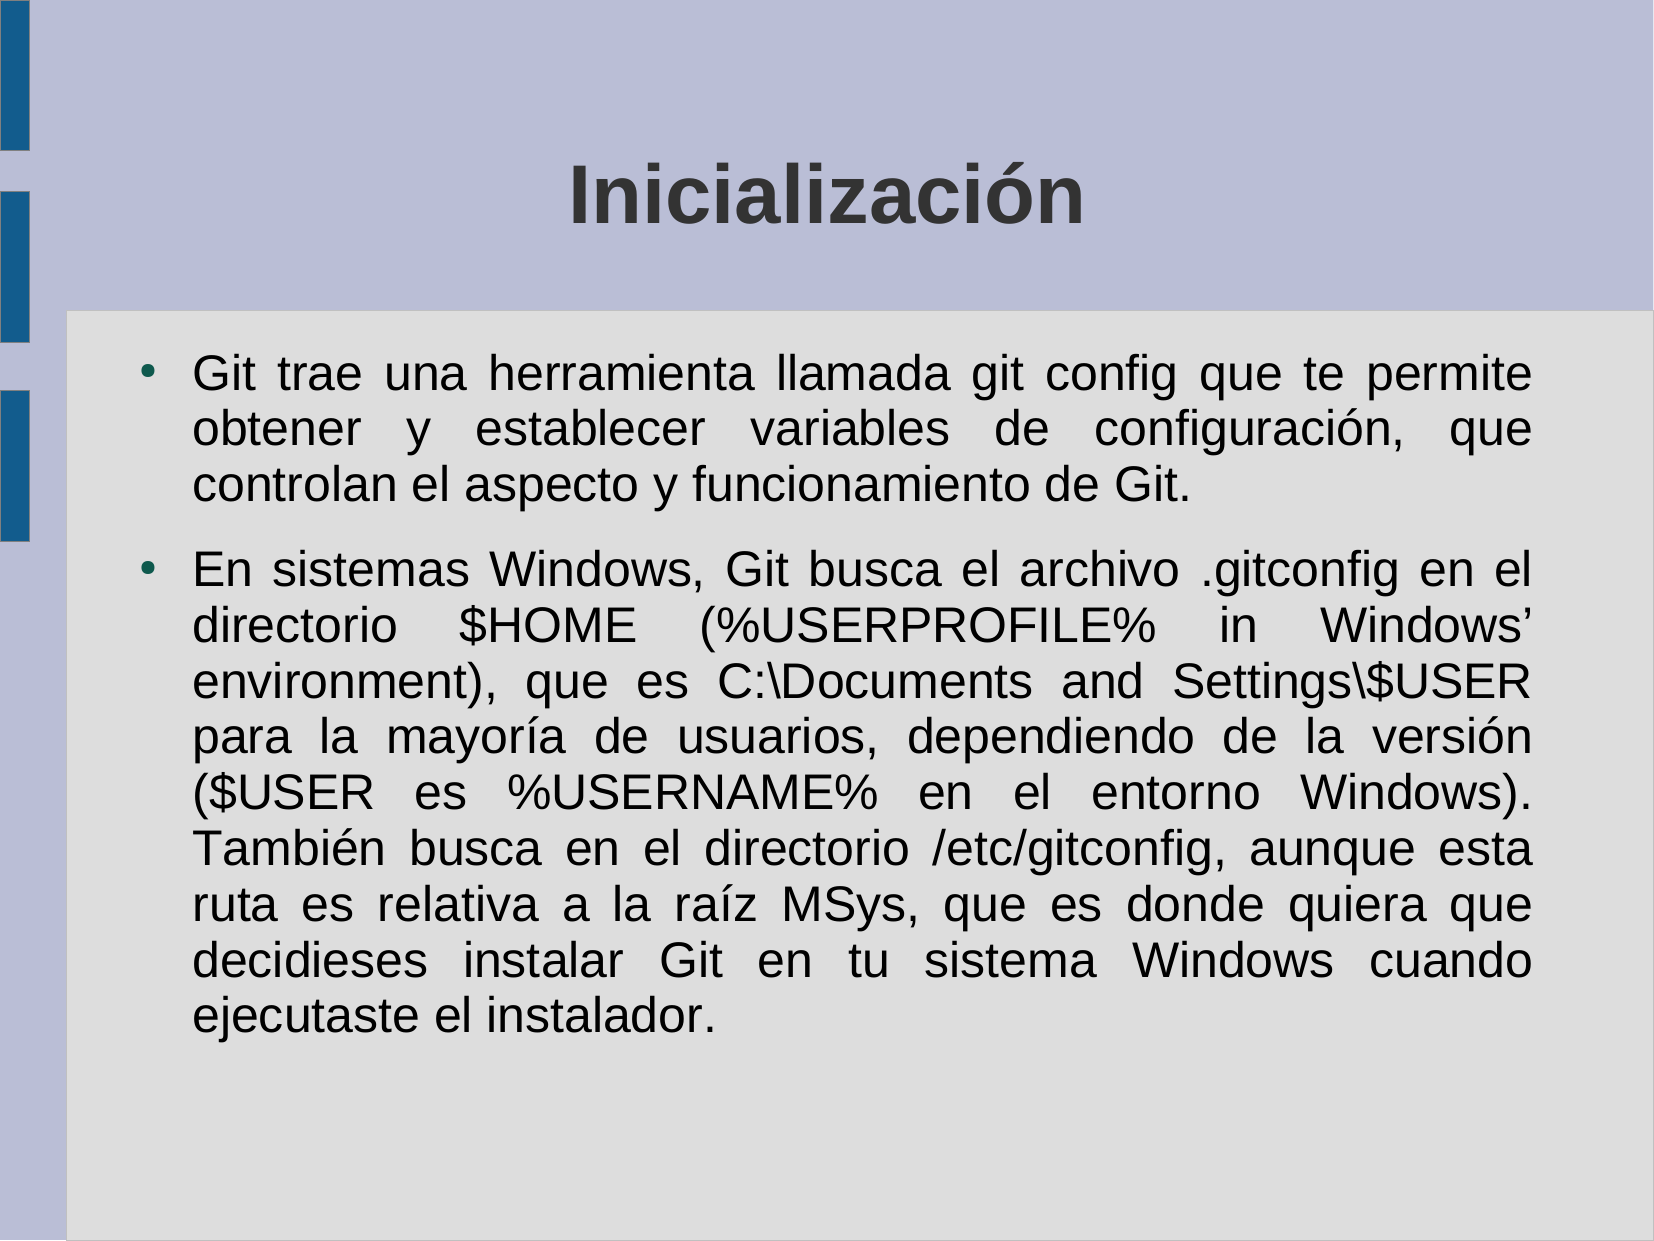

# Inicialización
Git trae una herramienta llamada git config que te permite obtener y establecer variables de configuración, que controlan el aspecto y funcionamiento de Git.
En sistemas Windows, Git busca el archivo .gitconfig en el directorio $HOME (%USERPROFILE% in Windows’ environment), que es C:\Documents and Settings\$USER para la mayoría de usuarios, dependiendo de la versión ($USER es %USERNAME% en el entorno Windows). También busca en el directorio /etc/gitconfig, aunque esta ruta es relativa a la raíz MSys, que es donde quiera que decidieses instalar Git en tu sistema Windows cuando ejecutaste el instalador.